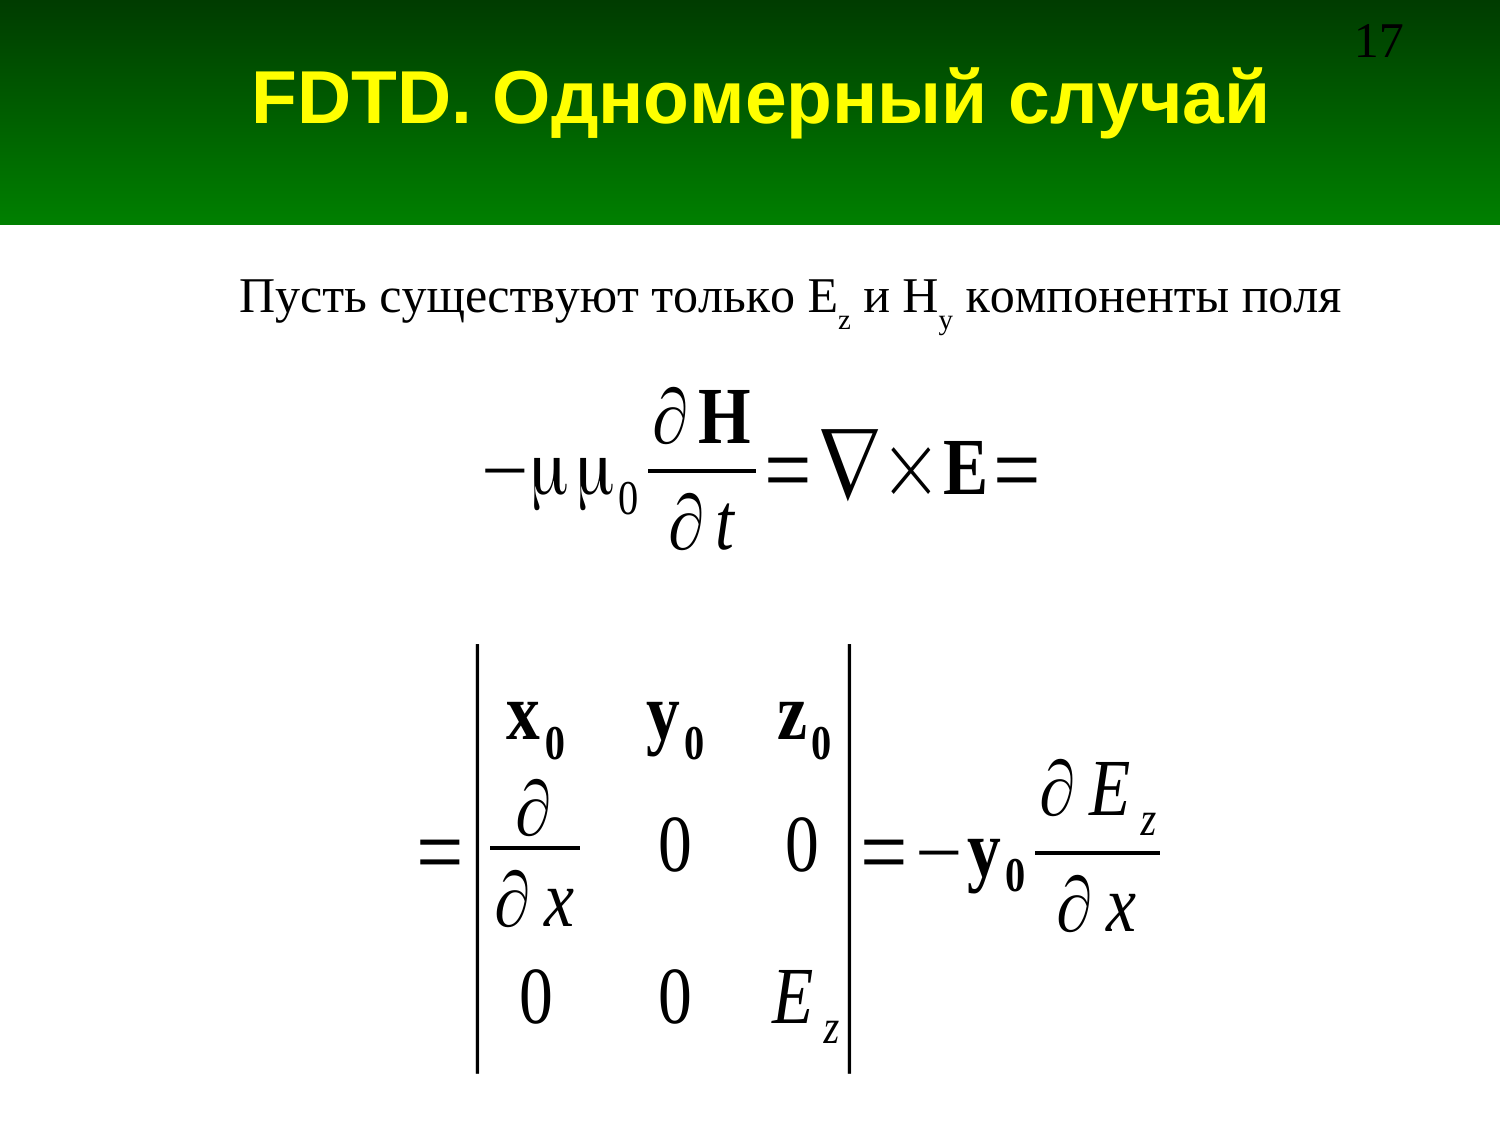

# FDTD. Одномерный случай
Пусть существуют только Ez и Hy компоненты поля